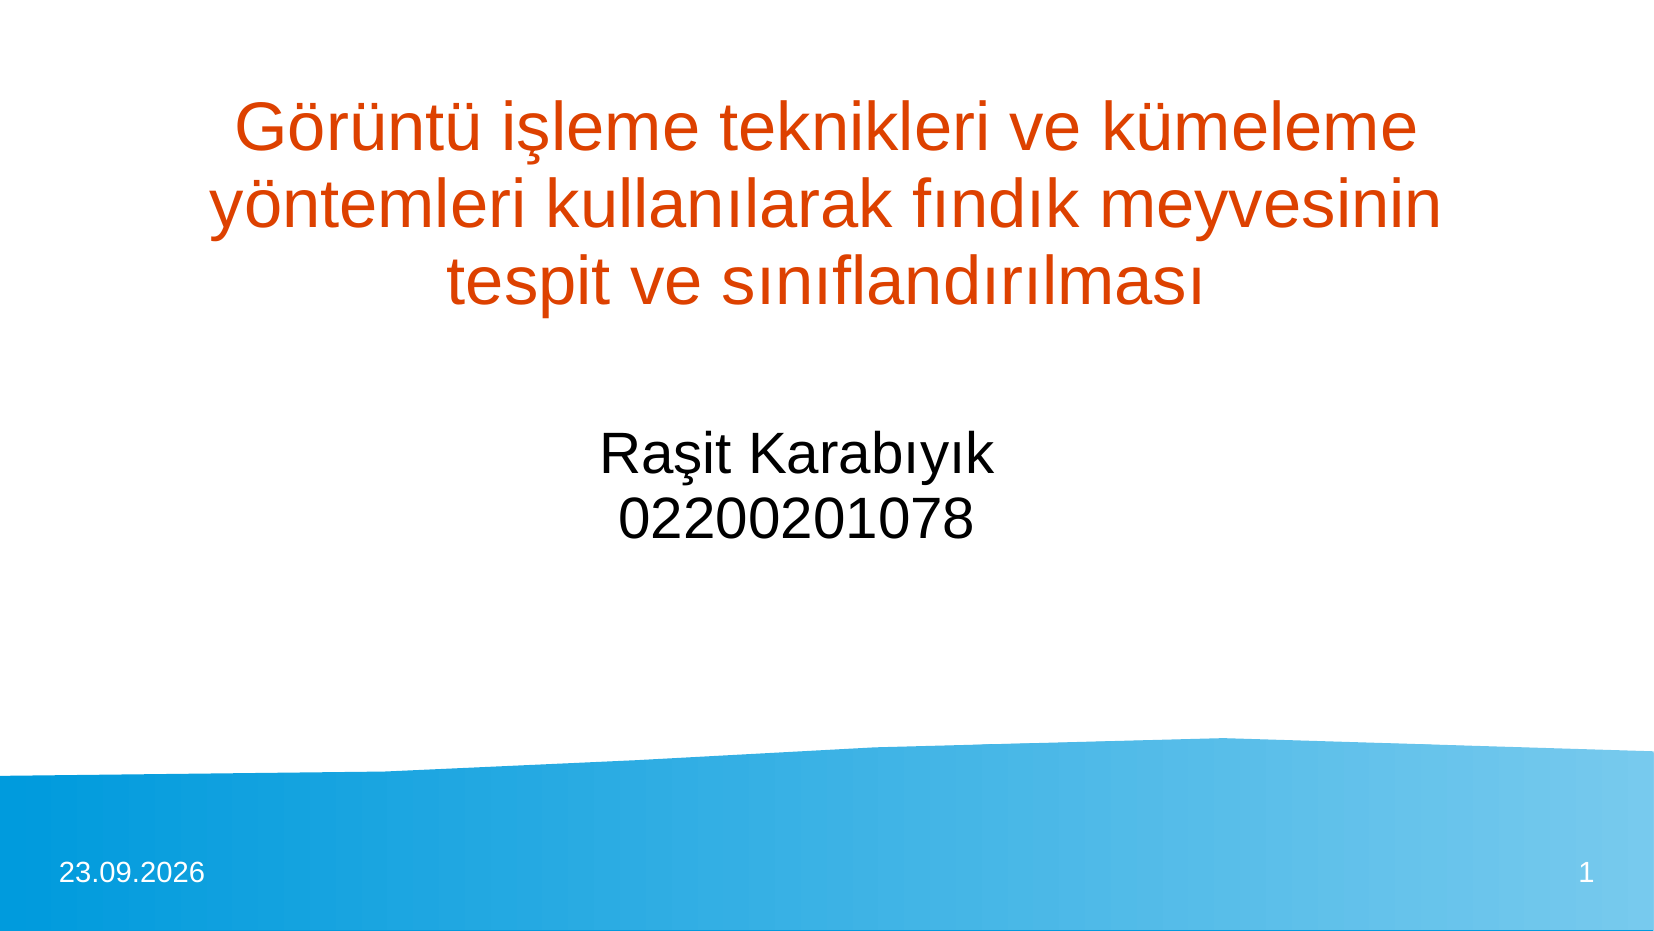

# Görüntü işleme teknikleri ve kümeleme yöntemleri kullanılarak fındık meyvesinin tespit ve sınıflandırılması
Raşit Karabıyık
02200201078